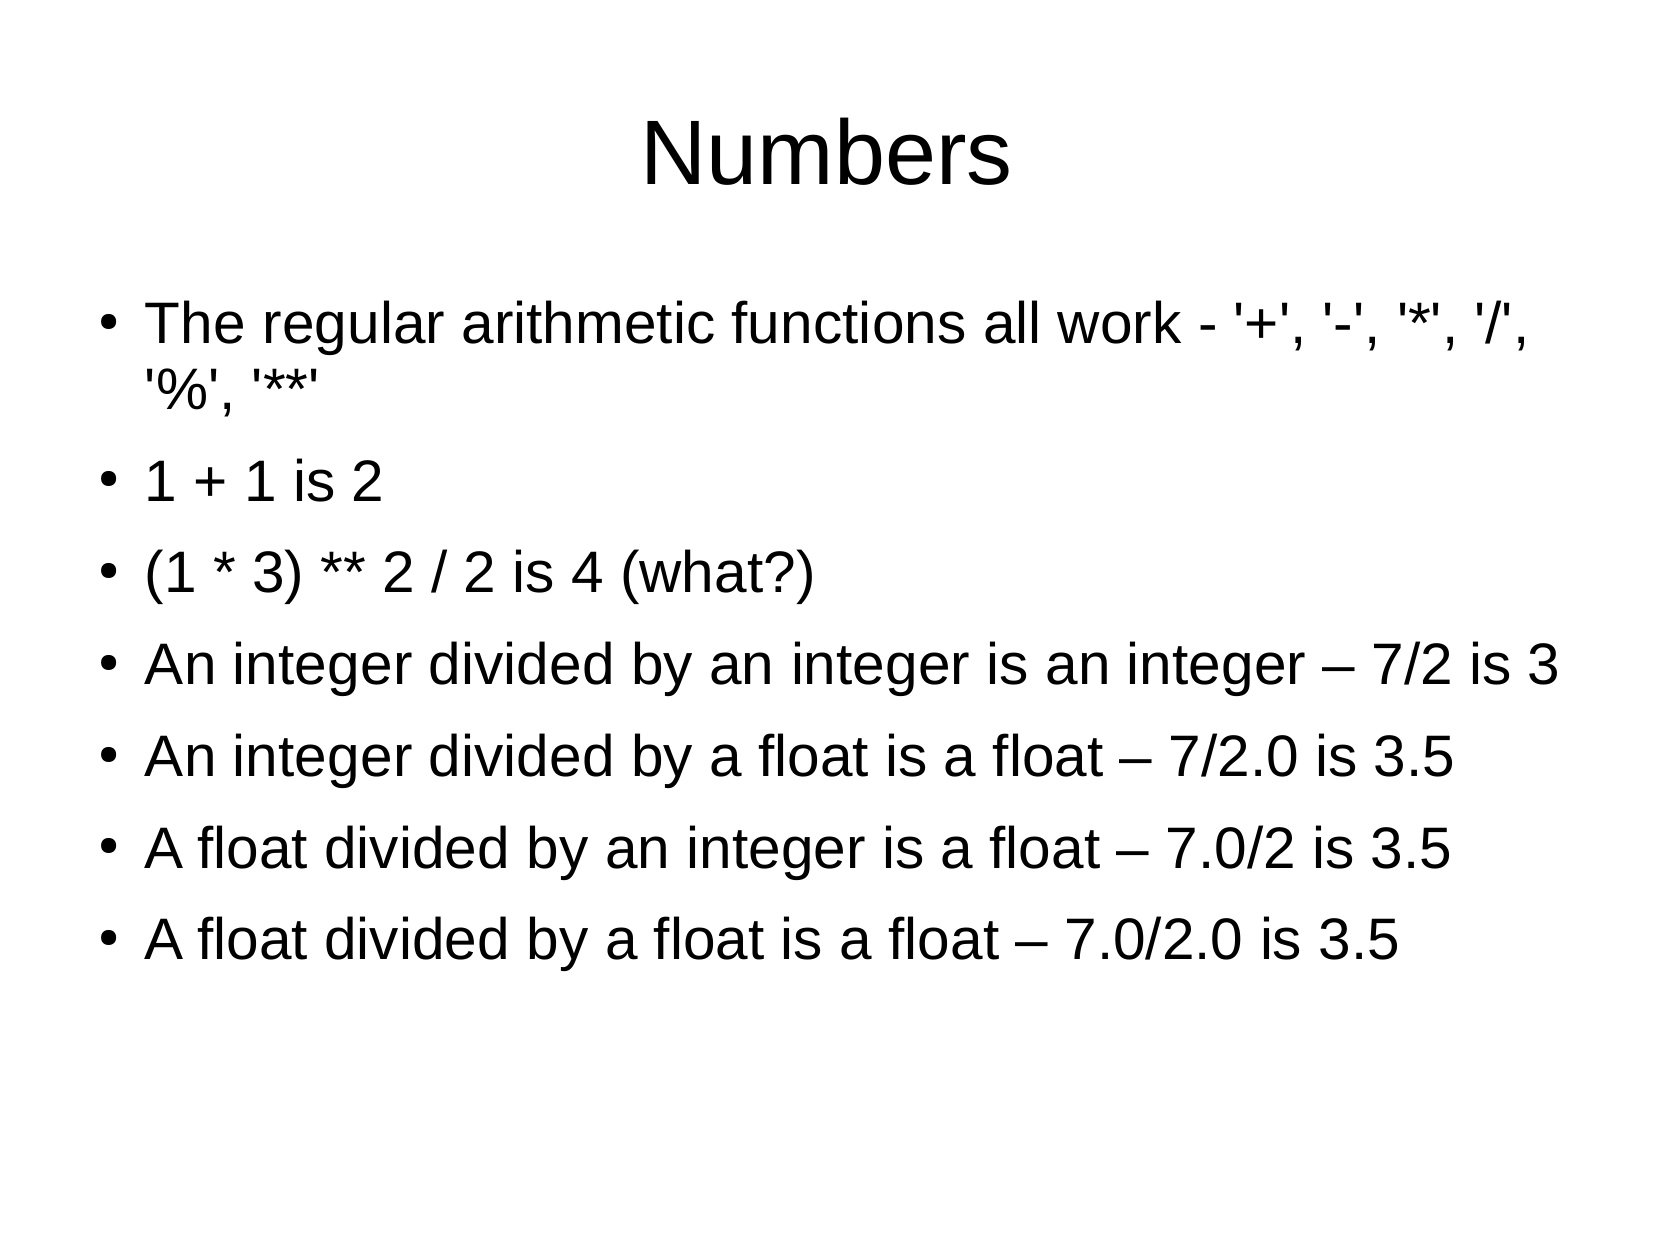

# Numbers
The regular arithmetic functions all work - '+', '-', '*', '/', '%', '**'
1 + 1 is 2
(1 * 3) ** 2 / 2 is 4 (what?)
An integer divided by an integer is an integer – 7/2 is 3
An integer divided by a float is a float – 7/2.0 is 3.5
A float divided by an integer is a float – 7.0/2 is 3.5
A float divided by a float is a float – 7.0/2.0 is 3.5